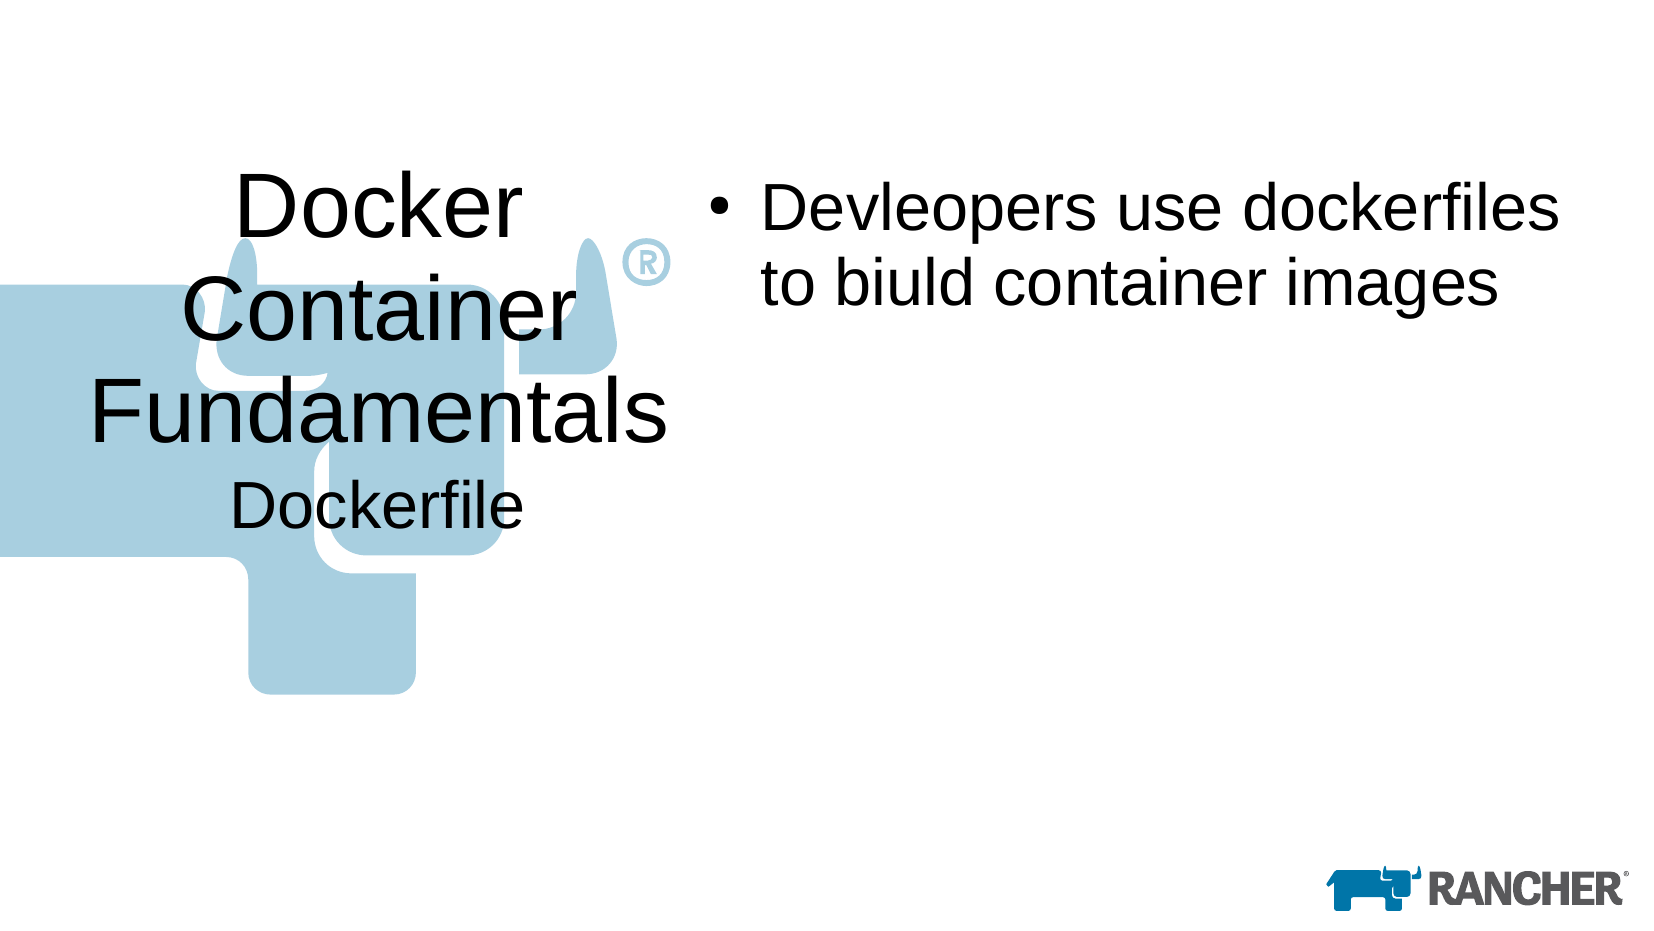

# Docker Container Fundamentals
Devleopers use dockerfiles to biuld container images
Dockerfile